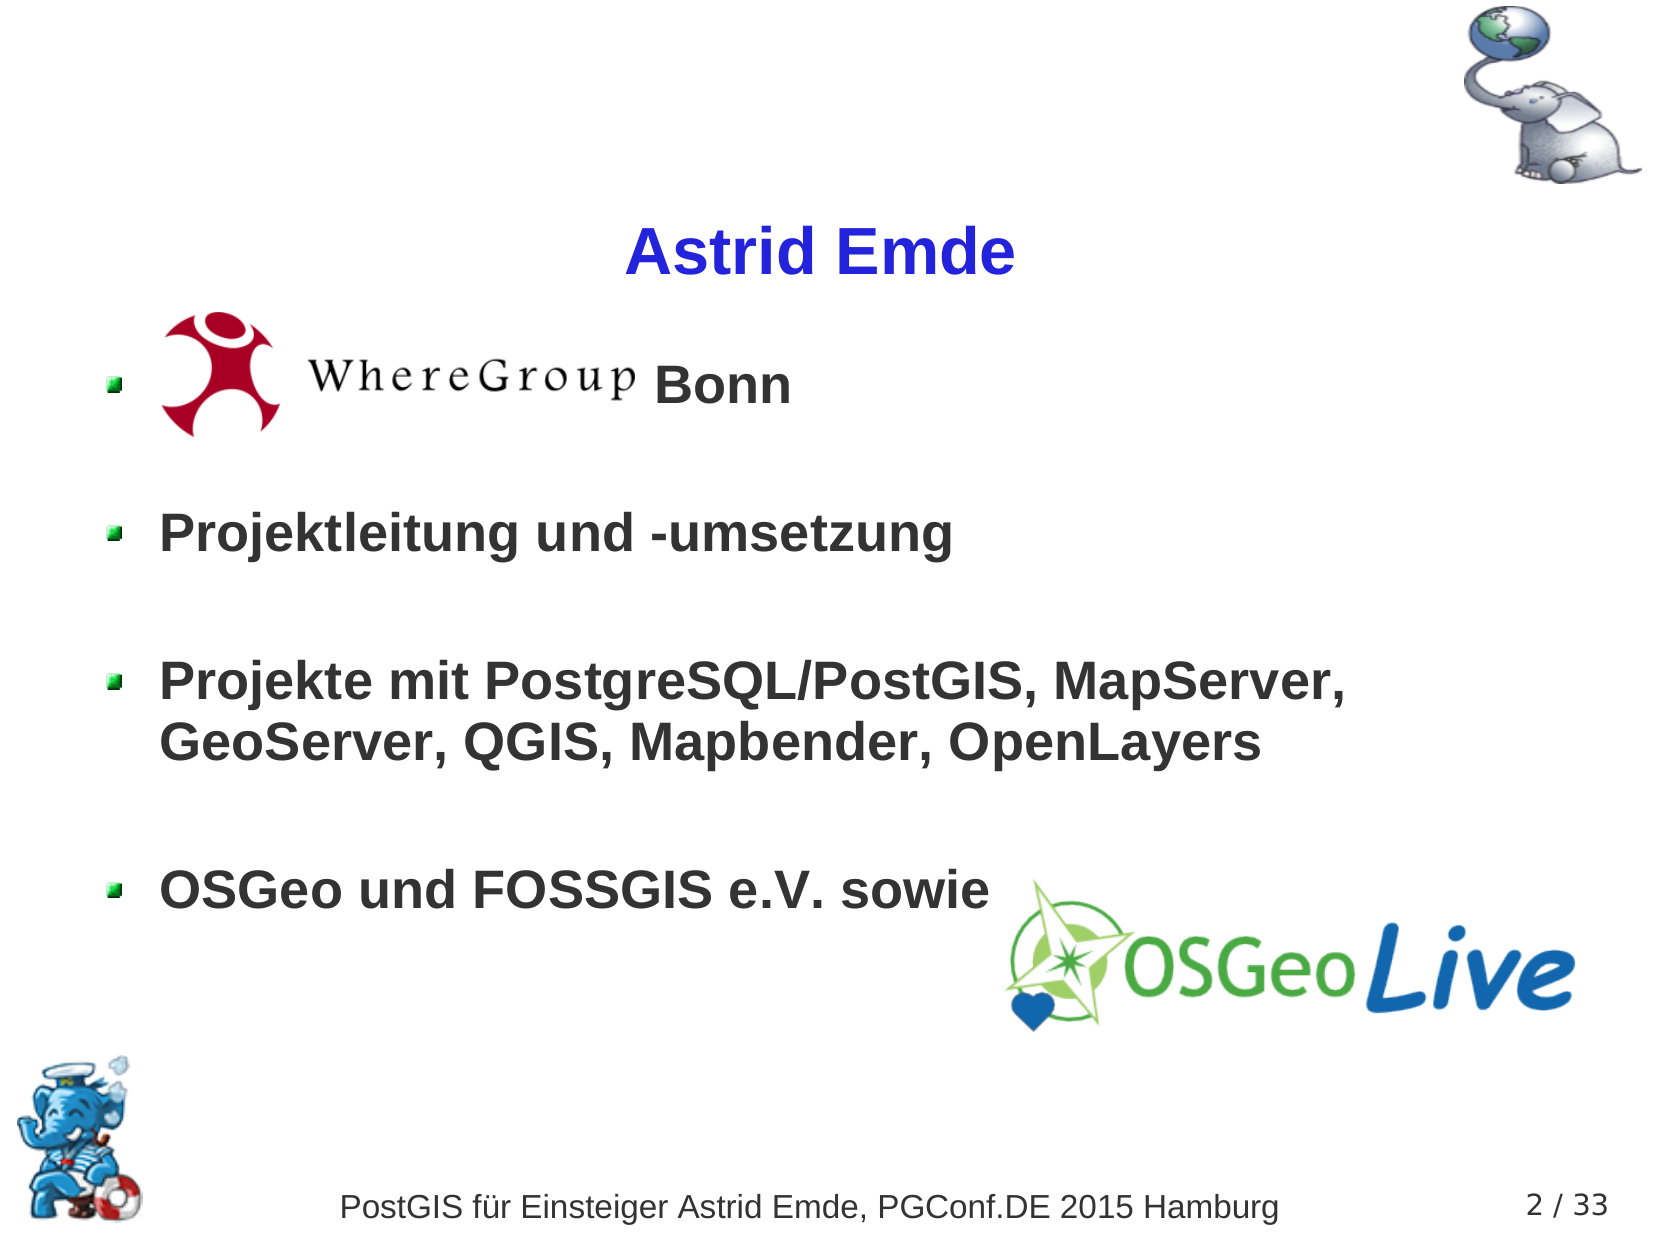

# Astrid Emde
 Bonn
Projektleitung und -umsetzung
Projekte mit PostgreSQL/PostGIS, MapServer, GeoServer, QGIS, Mapbender, OpenLayers
OSGeo und FOSSGIS e.V. sowie